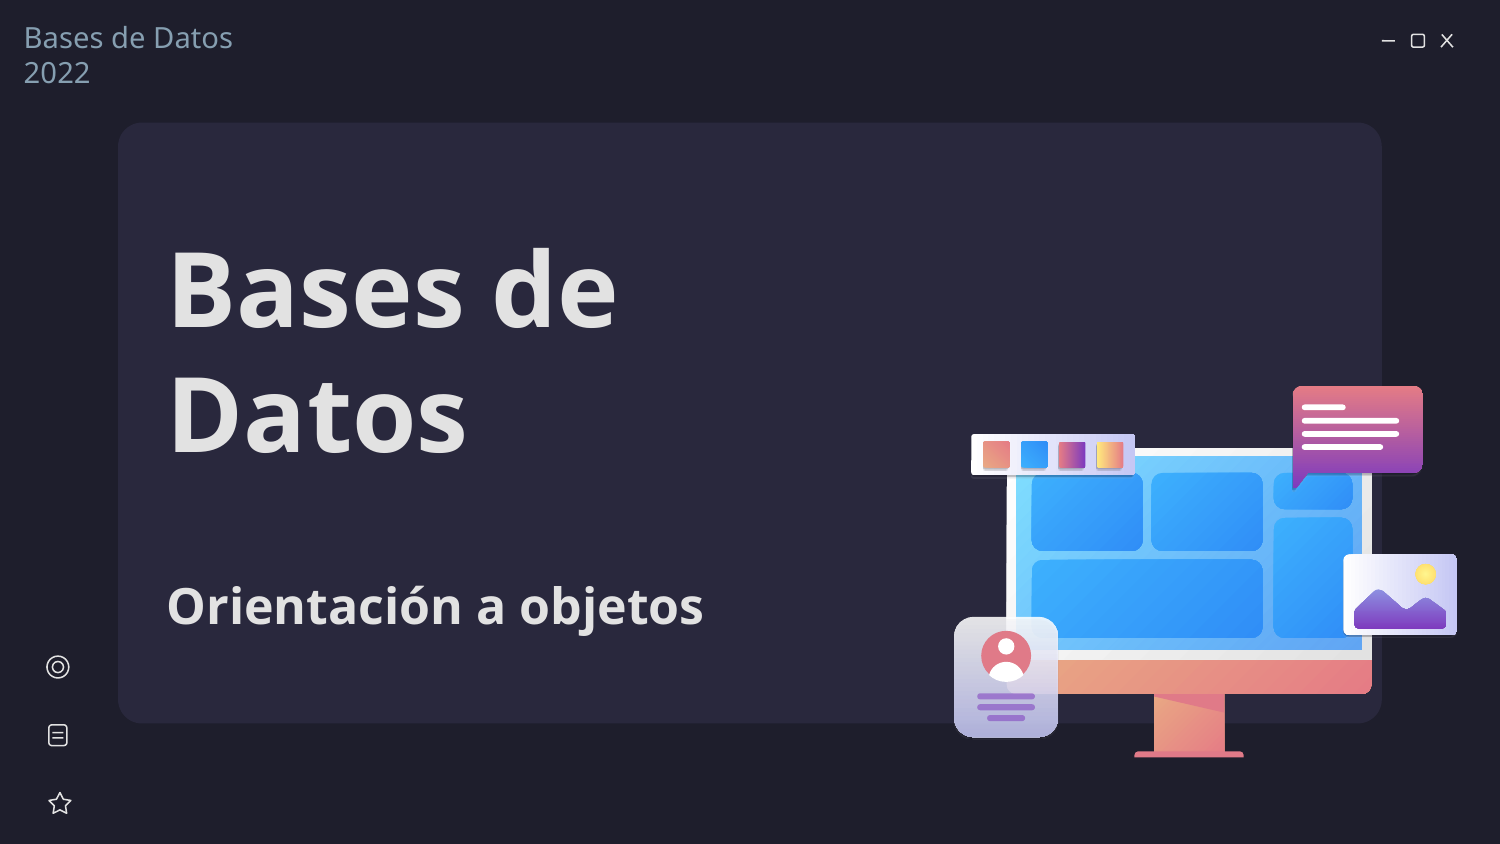

Bases de Datos
# Orientación a objetos